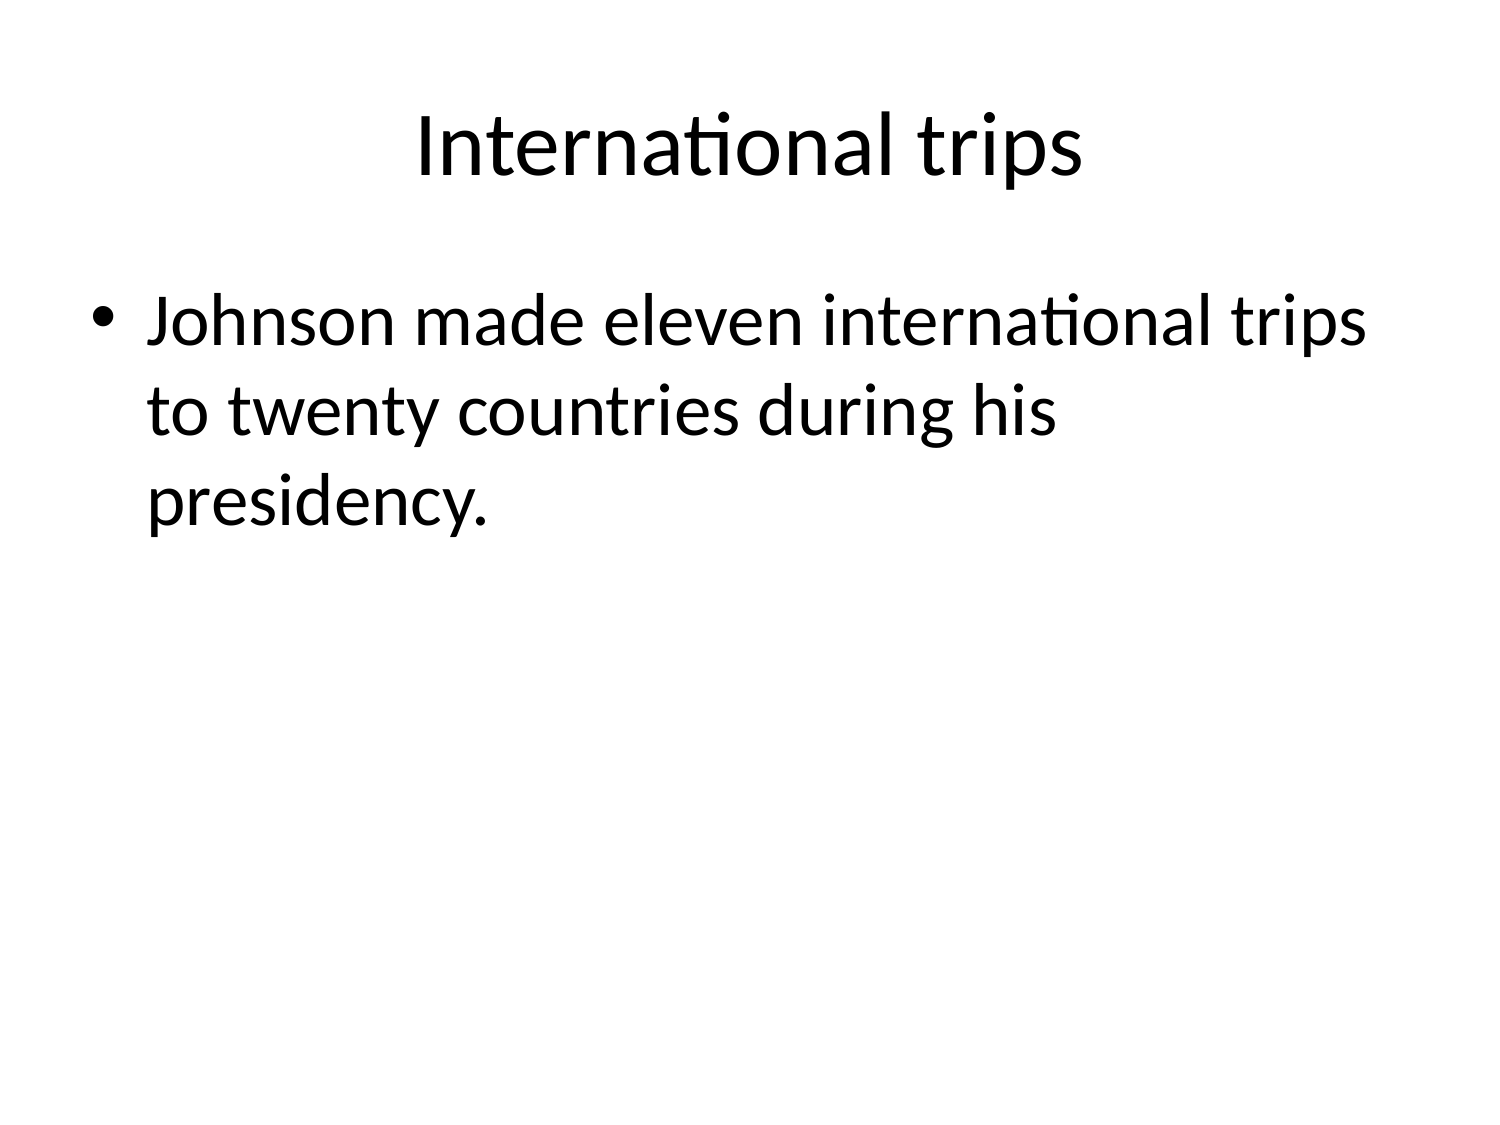

# International trips
Johnson made eleven international trips to twenty countries during his presidency.